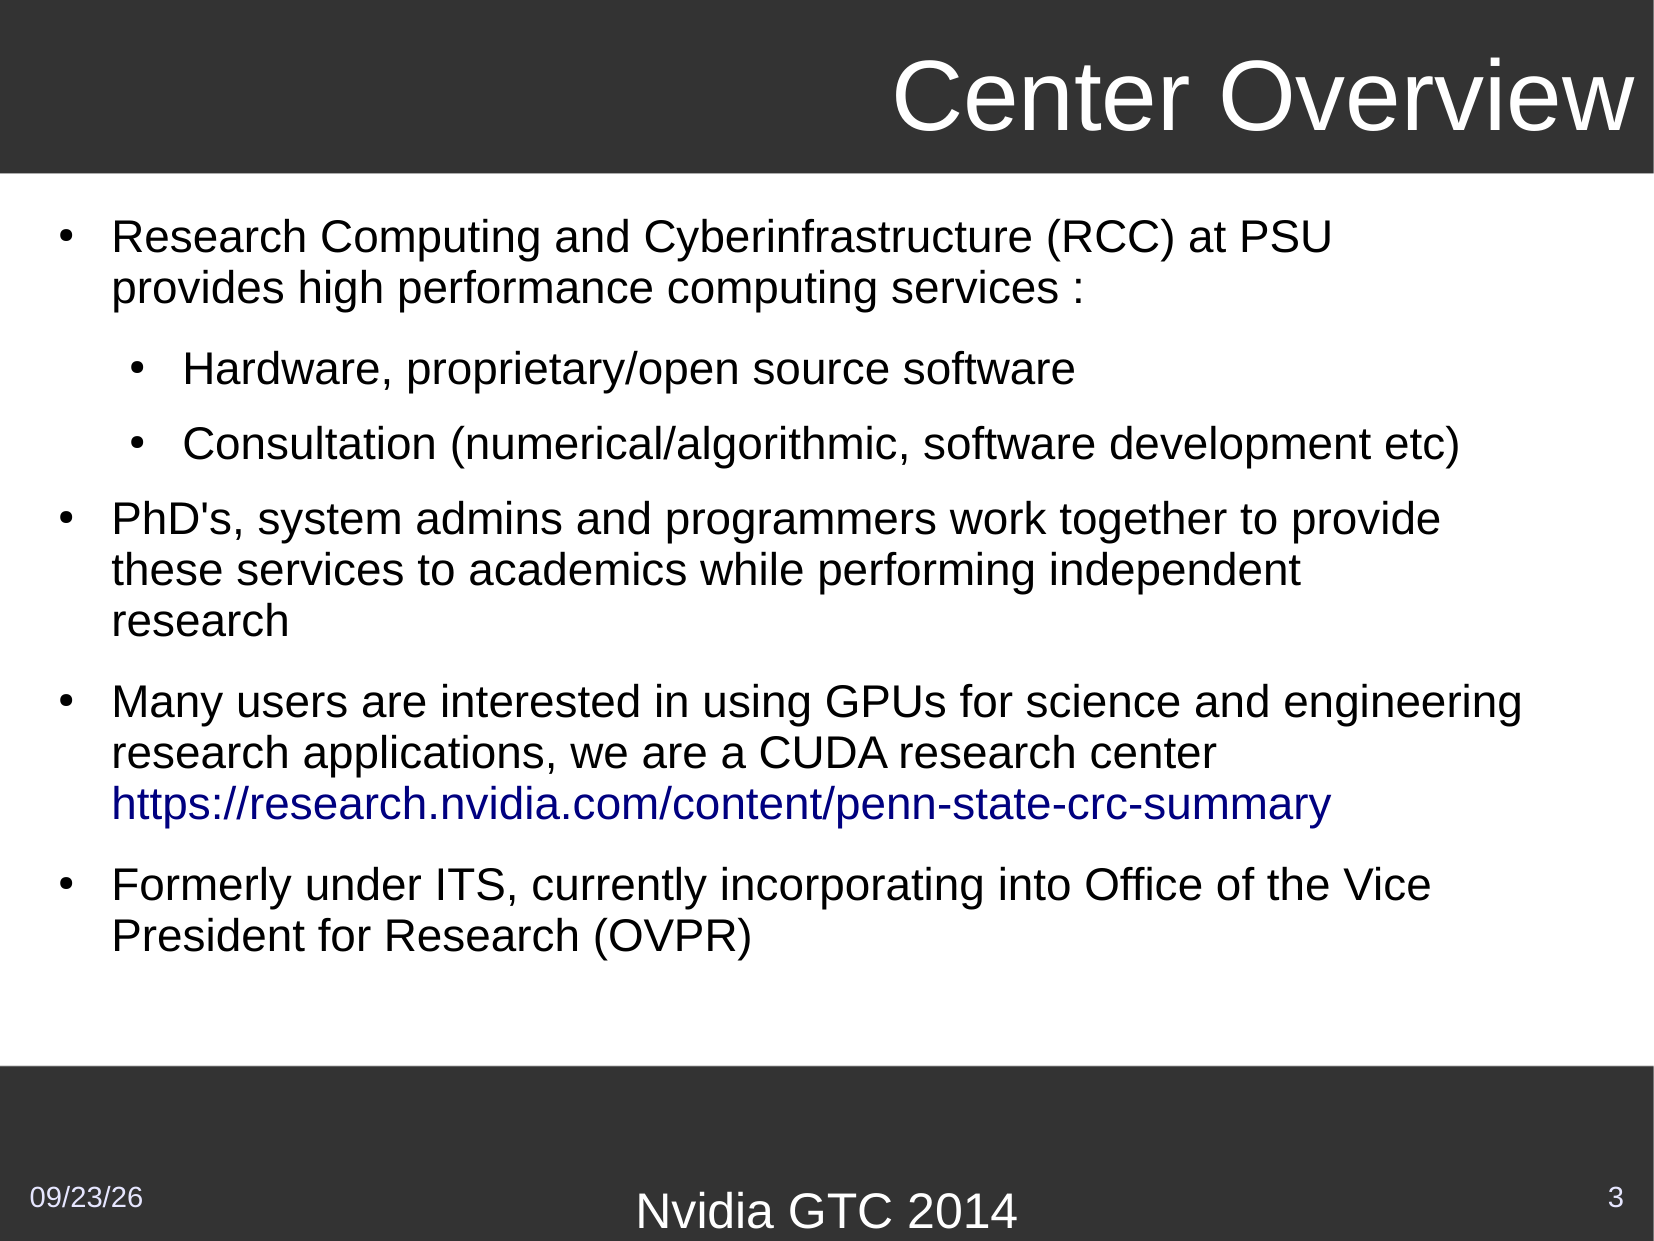

# Center Overview
Research Computing and Cyberinfrastructure (RCC) at PSU
provides high performance computing services :
Hardware, proprietary/open source software
Consultation (numerical/algorithmic, software development etc)
PhD's, system admins and programmers work together to provide
these services to academics while performing independent
research
Many users are interested in using GPUs for science and engineering research applications, we are a CUDA research center https://research.nvidia.com/content/penn-state-crc-summary
Formerly under ITS, currently incorporating into Office of the Vice President for Research (OVPR)
3
Nvidia GTC 2014